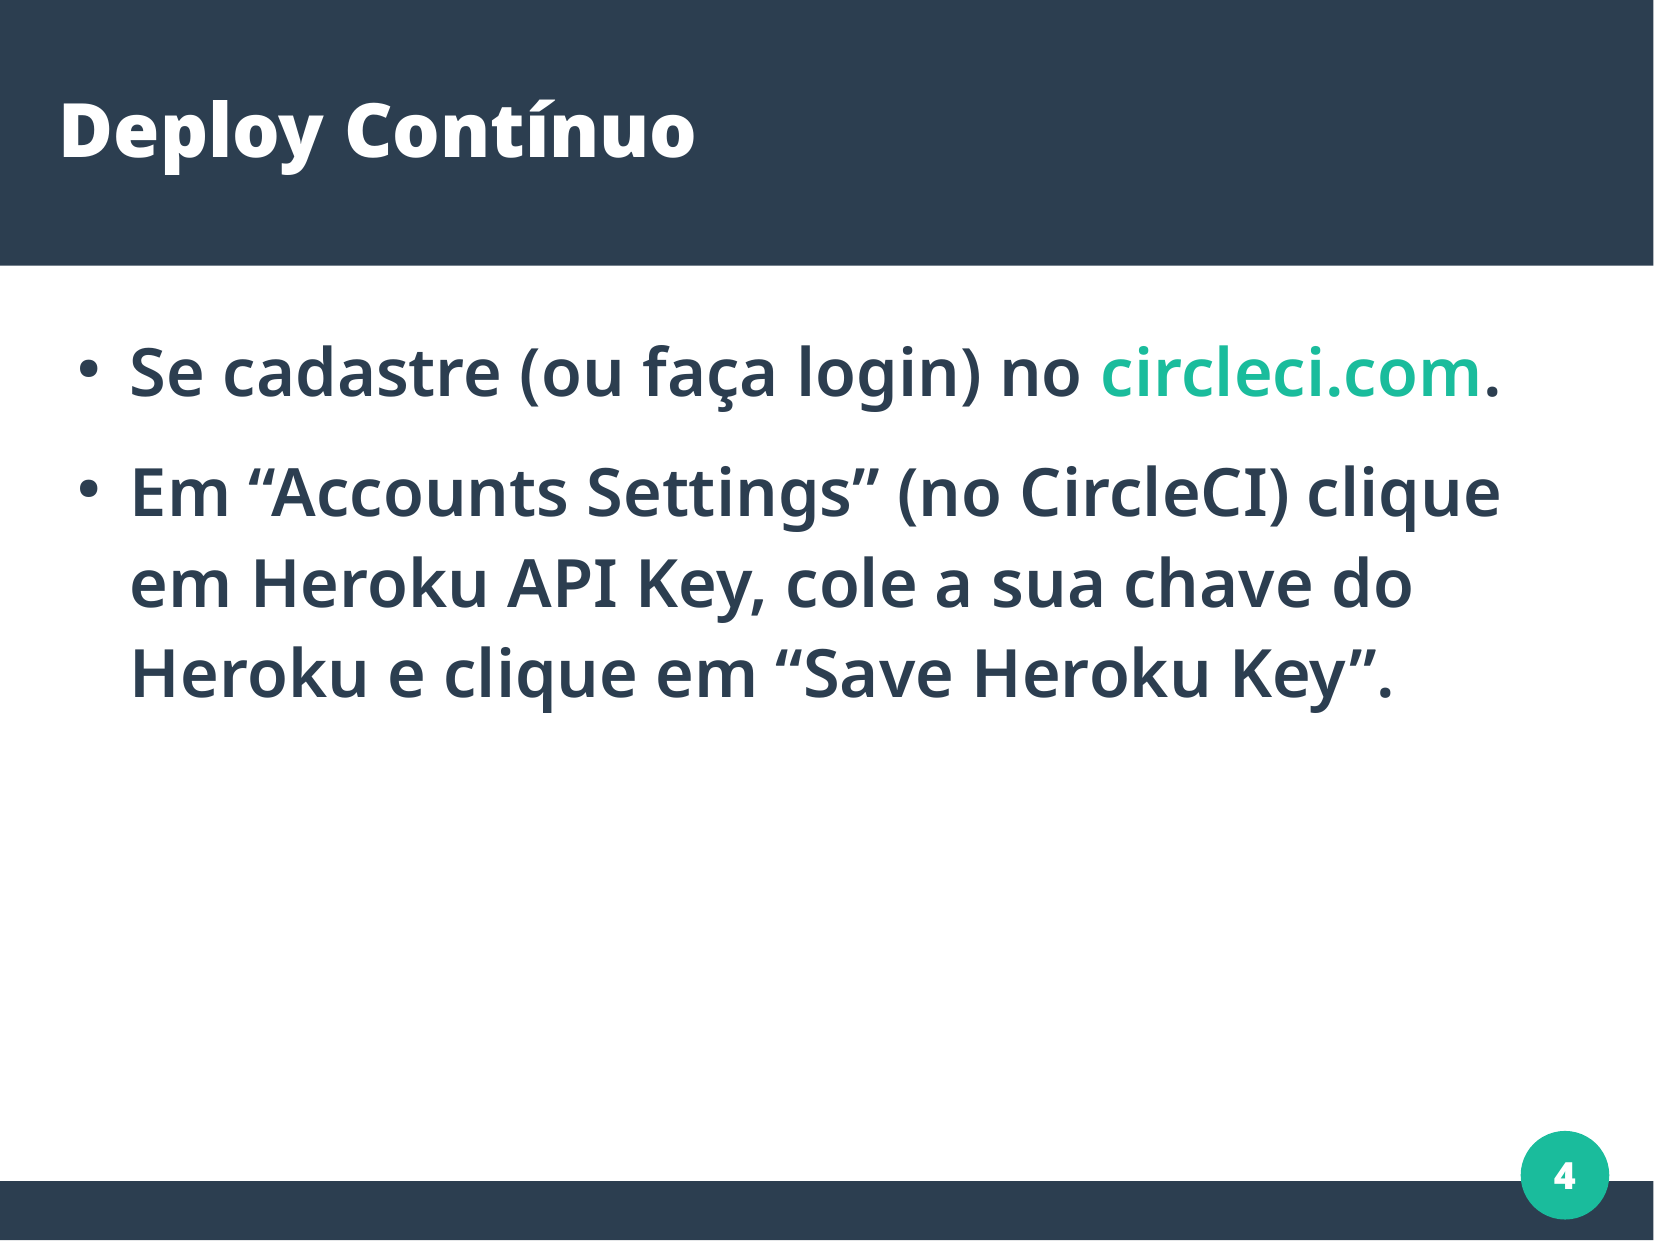

# Deploy Contínuo
Se cadastre (ou faça login) no circleci.com.
Em “Accounts Settings” (no CircleCI) clique em Heroku API Key, cole a sua chave do Heroku e clique em “Save Heroku Key”.
4